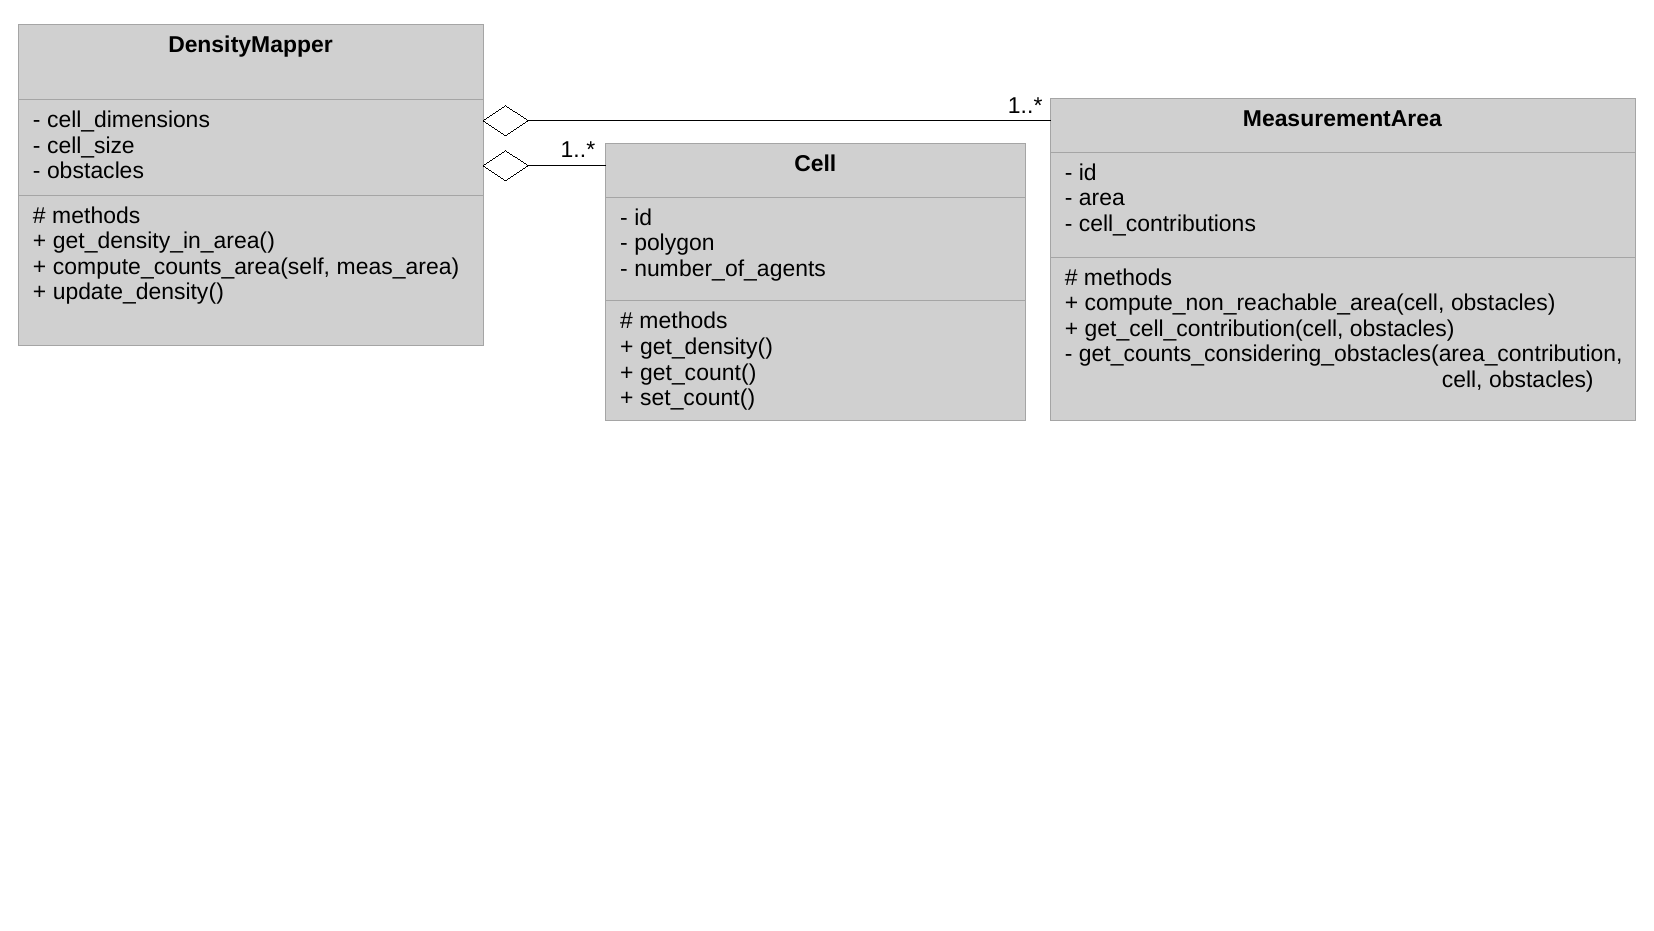

DensityMapper
1..*
MeasurementArea
- cell_dimensions
- cell_size
- obstacles
1..*
Cell
- id
- area
- cell_contributions
# methods
+ get_density_in_area()
+ compute_counts_area(self, meas_area)
+ update_density()
- id
- polygon
- number_of_agents
# methods
+ compute_non_reachable_area(cell, obstacles)
+ get_cell_contribution(cell, obstacles)
- get_counts_considering_obstacles(area_contribution,
 cell, obstacles)
# methods
+ get_density()
+ get_count()
+ set_count()